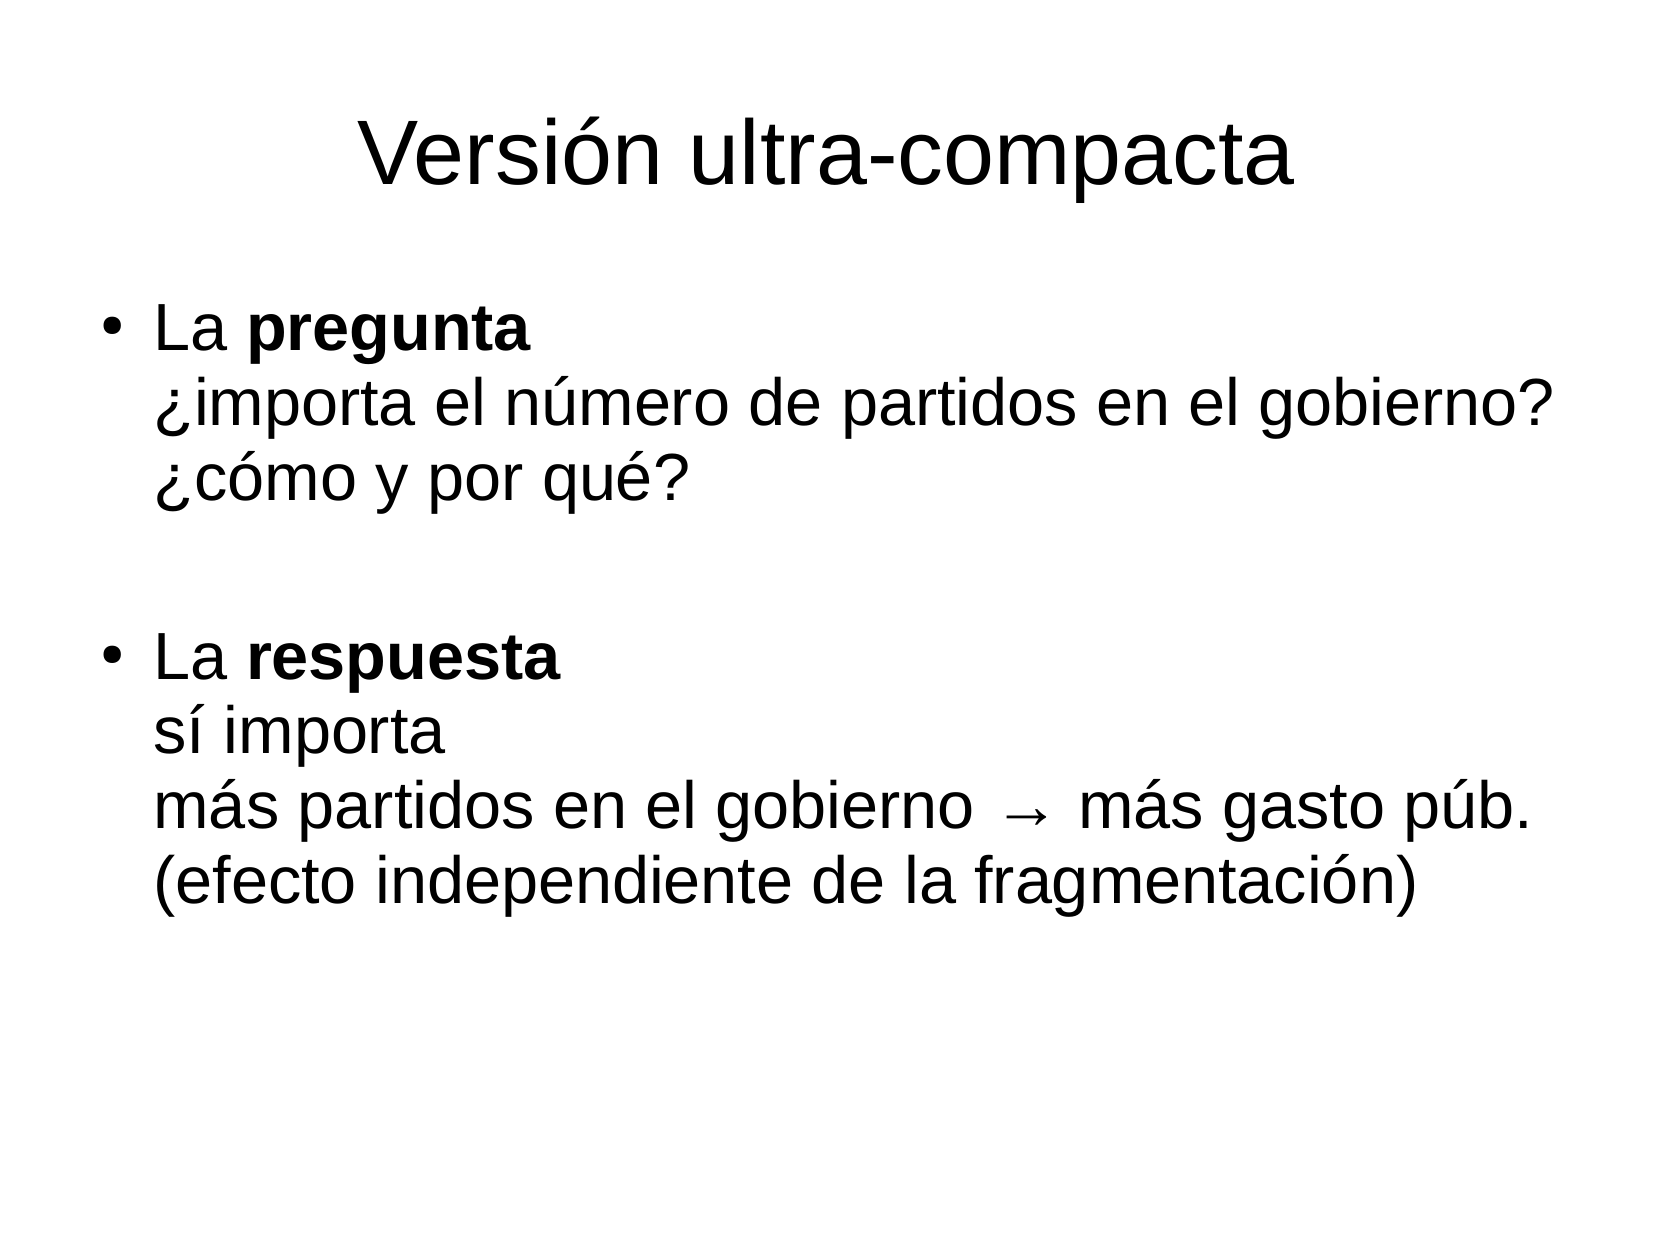

# Versión ultra-compacta
La pregunta
¿importa el número de partidos en el gobierno?
¿cómo y por qué?
La respuesta
sí importa
más partidos en el gobierno → más gasto púb.
(efecto independiente de la fragmentación)